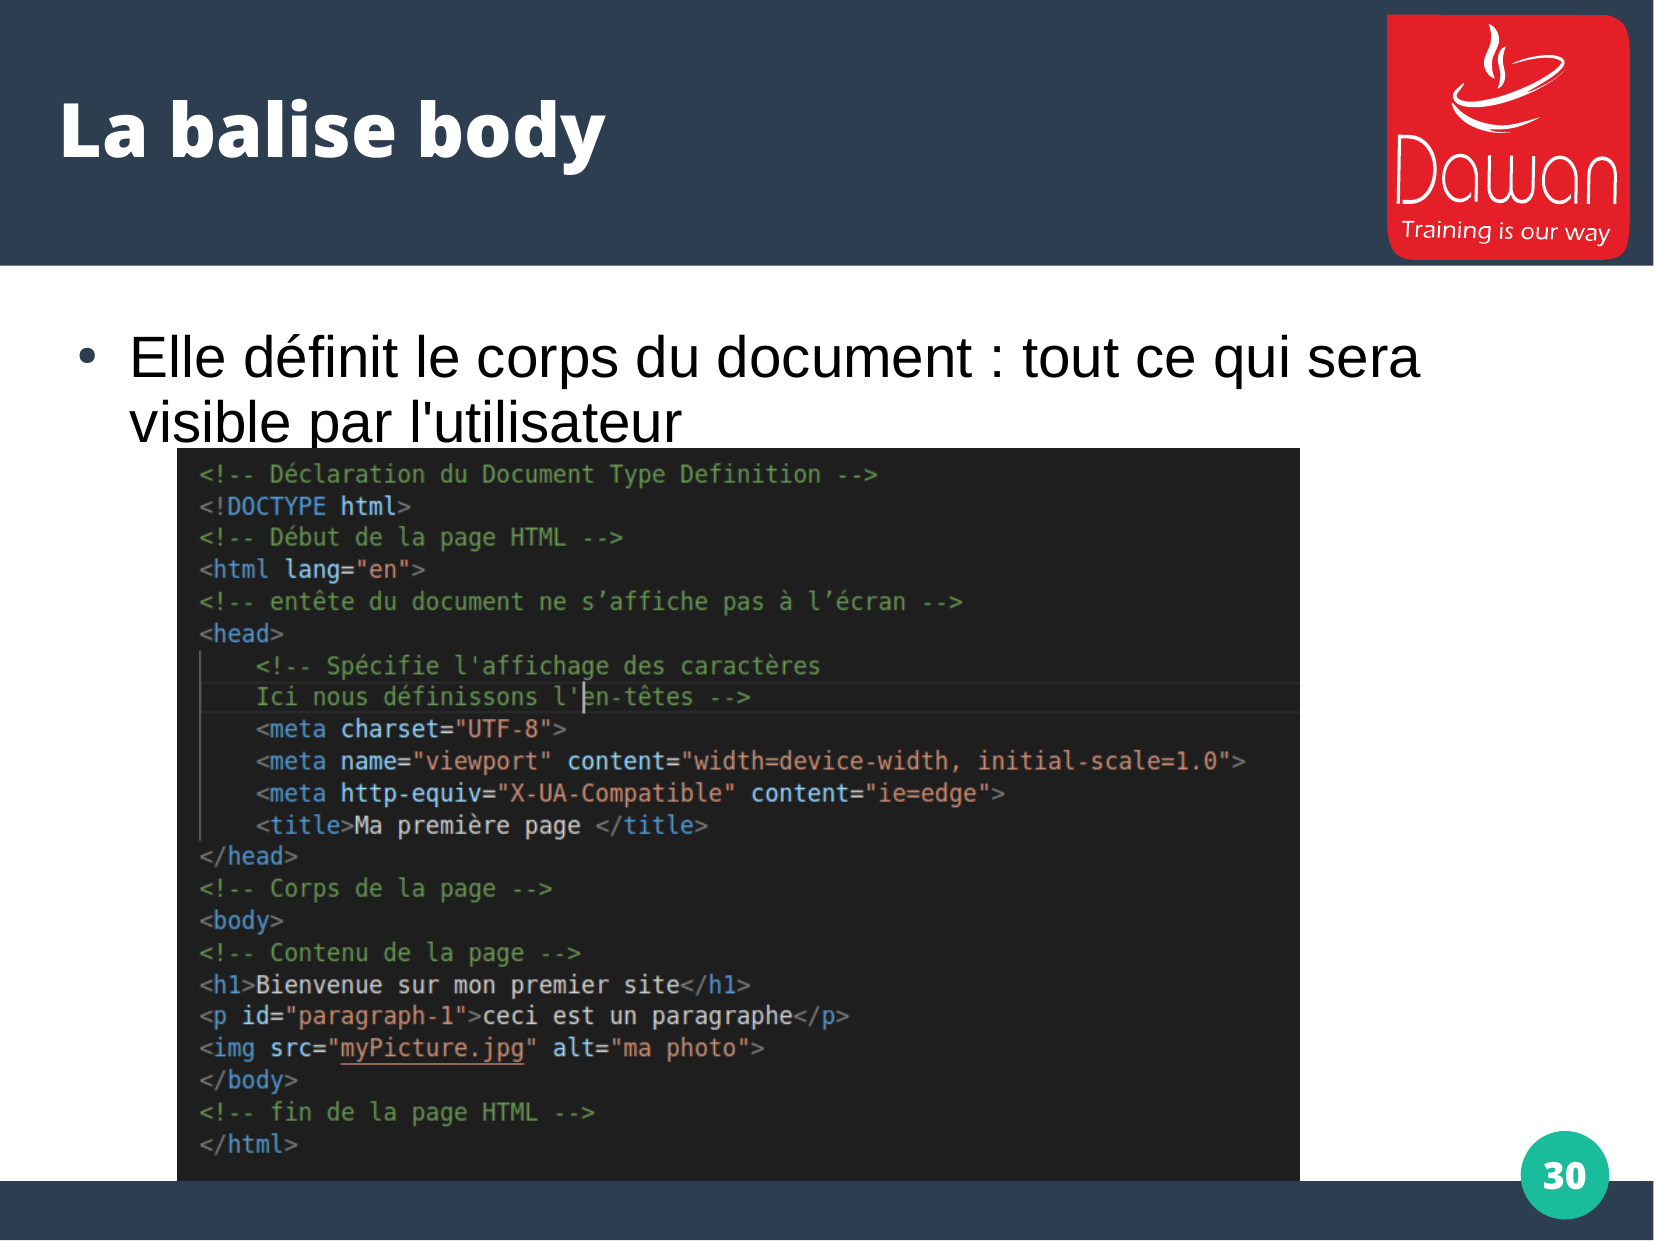

# La balise body
Elle définit le corps du document : tout ce qui sera visible par l'utilisateur
30